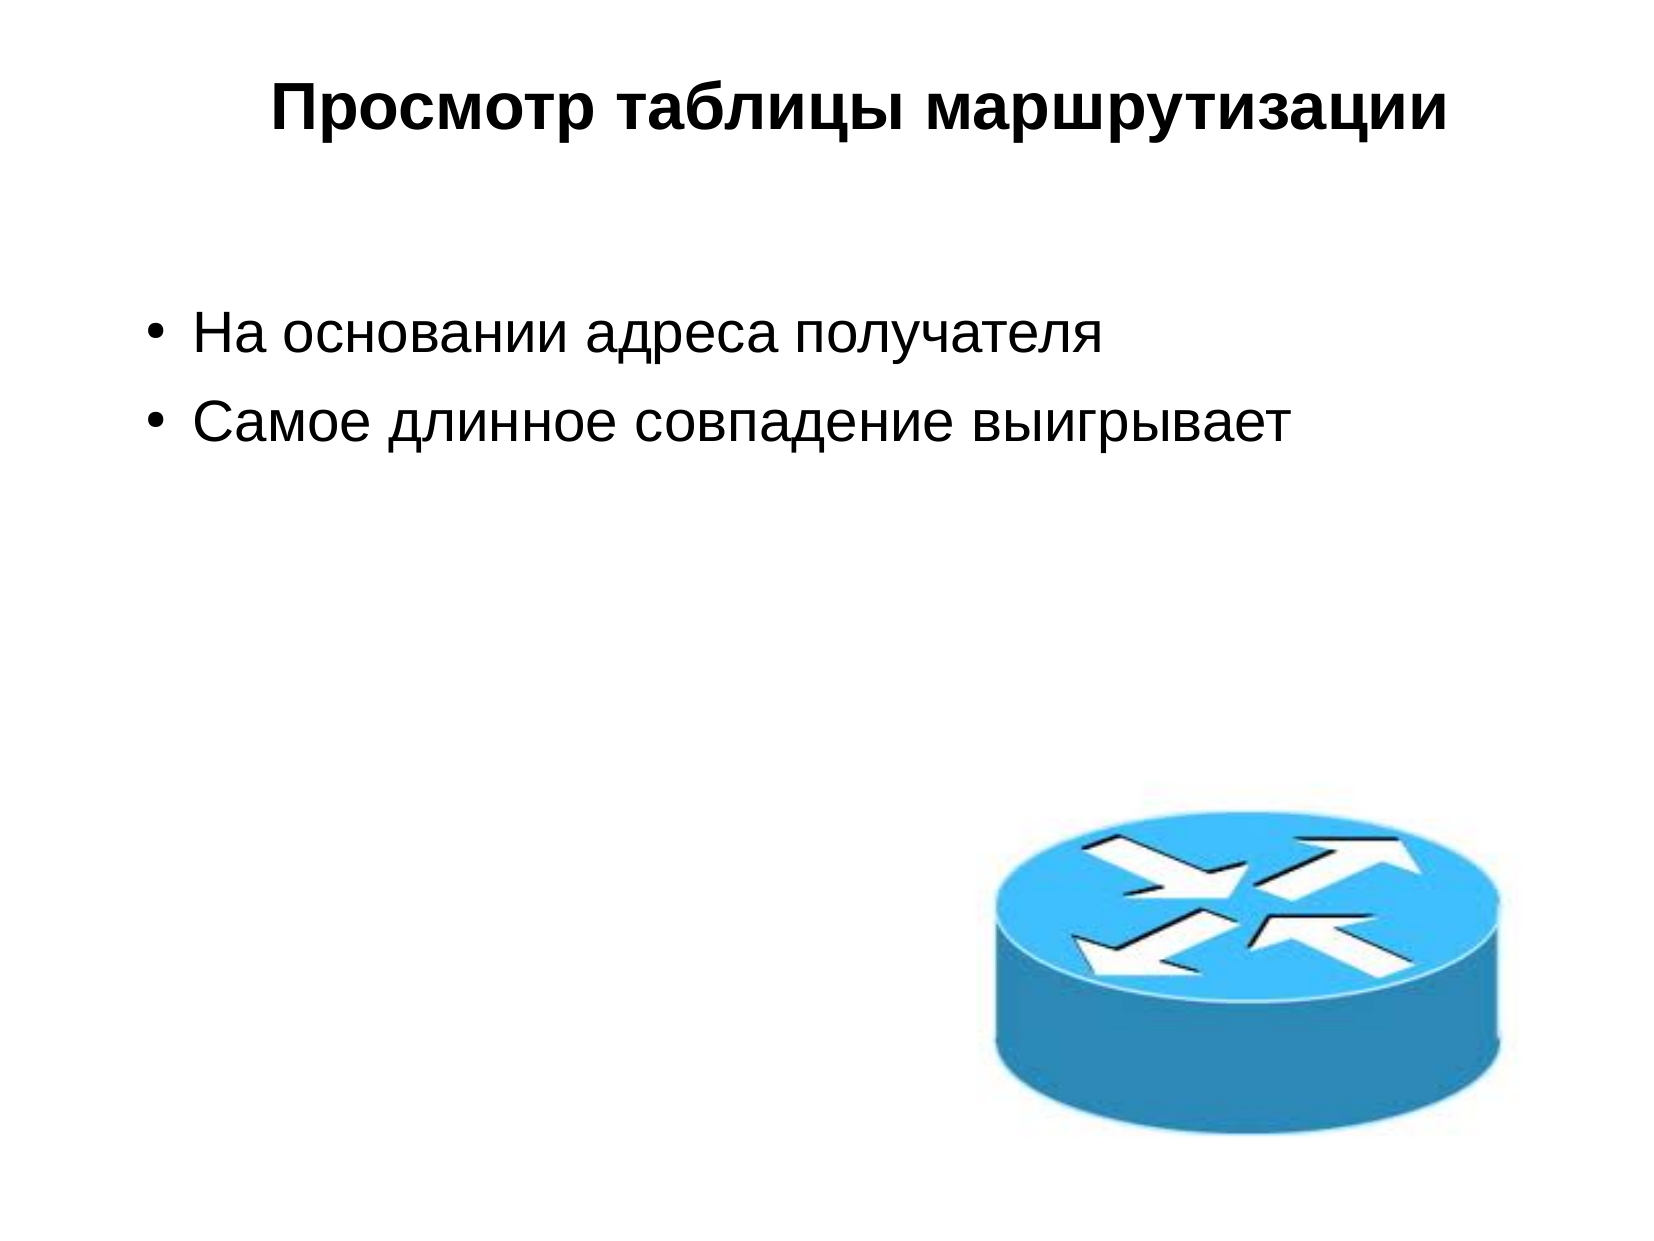

Просмотр таблицы маршрутизации
# На основании адреса получателя
Самое длинное совпадение выигрывает